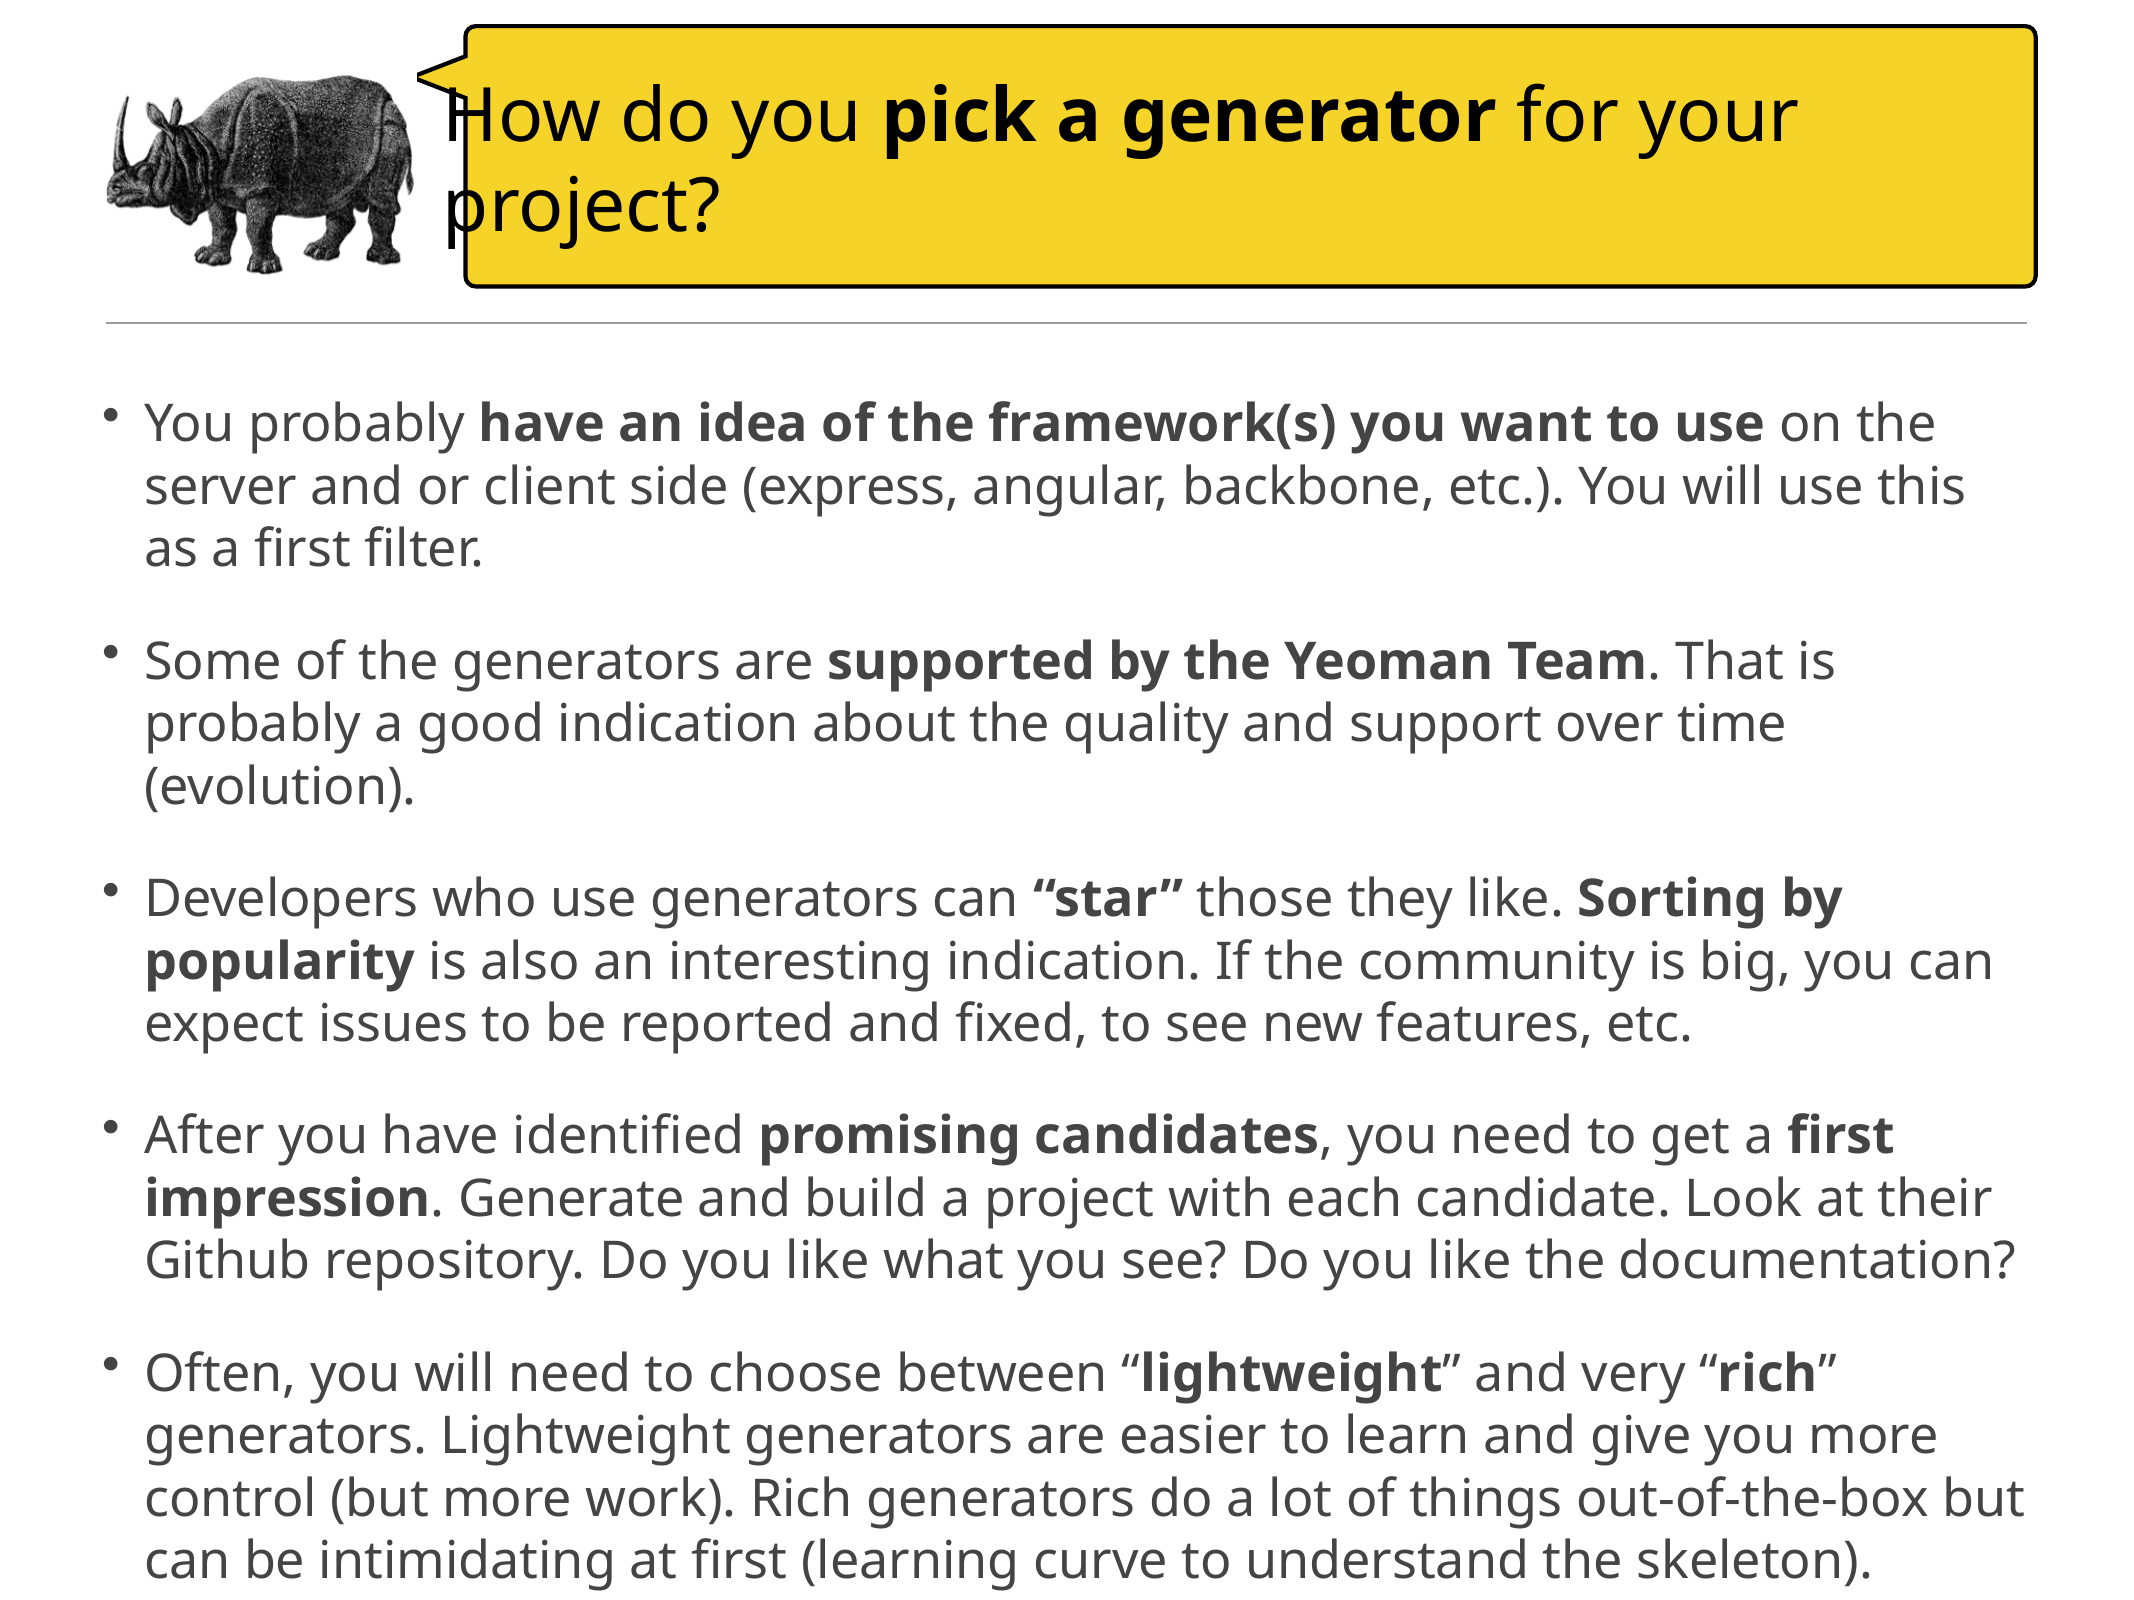

How do you pick a generator for your project?
# You probably have an idea of the framework(s) you want to use on the server and or client side (express, angular, backbone, etc.). You will use this as a first filter.
Some of the generators are supported by the Yeoman Team. That is probably a good indication about the quality and support over time (evolution).
Developers who use generators can “star” those they like. Sorting by popularity is also an interesting indication. If the community is big, you can expect issues to be reported and fixed, to see new features, etc.
After you have identified promising candidates, you need to get a first impression. Generate and build a project with each candidate. Look at their Github repository. Do you like what you see? Do you like the documentation?
Often, you will need to choose between “lightweight” and very “rich” generators. Lightweight generators are easier to learn and give you more control (but more work). Rich generators do a lot of things out-of-the-box but can be intimidating at first (learning curve to understand the skeleton).